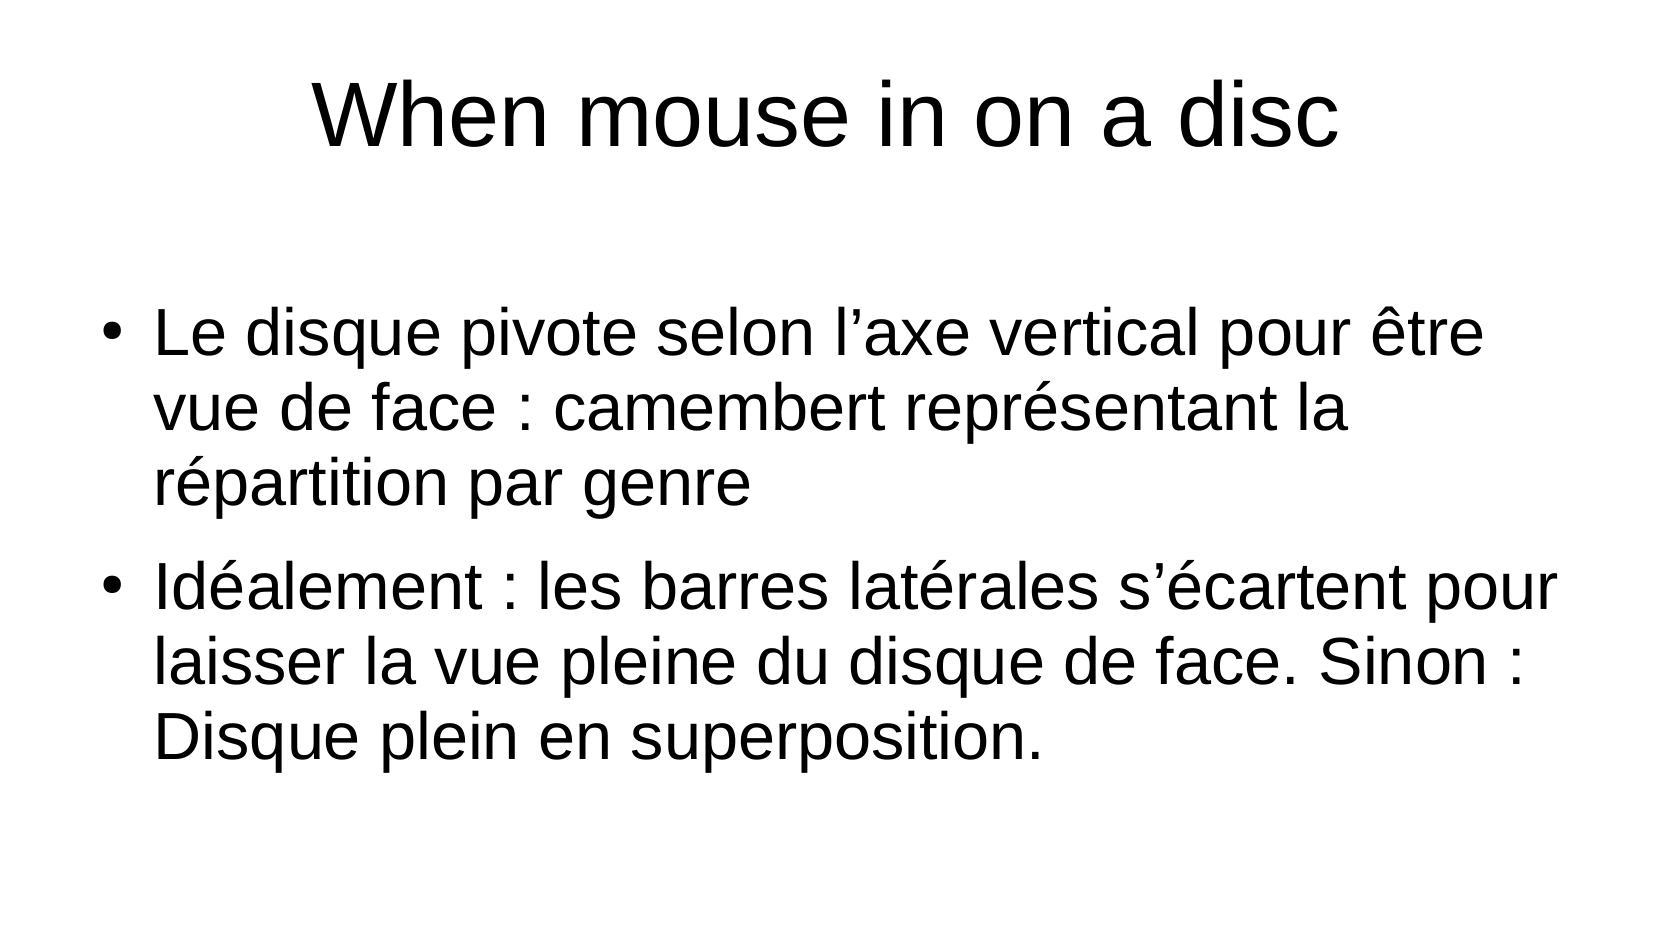

# When mouse in on a disc
Le disque pivote selon l’axe vertical pour être vue de face : camembert représentant la répartition par genre
Idéalement : les barres latérales s’écartent pour laisser la vue pleine du disque de face. Sinon : Disque plein en superposition.